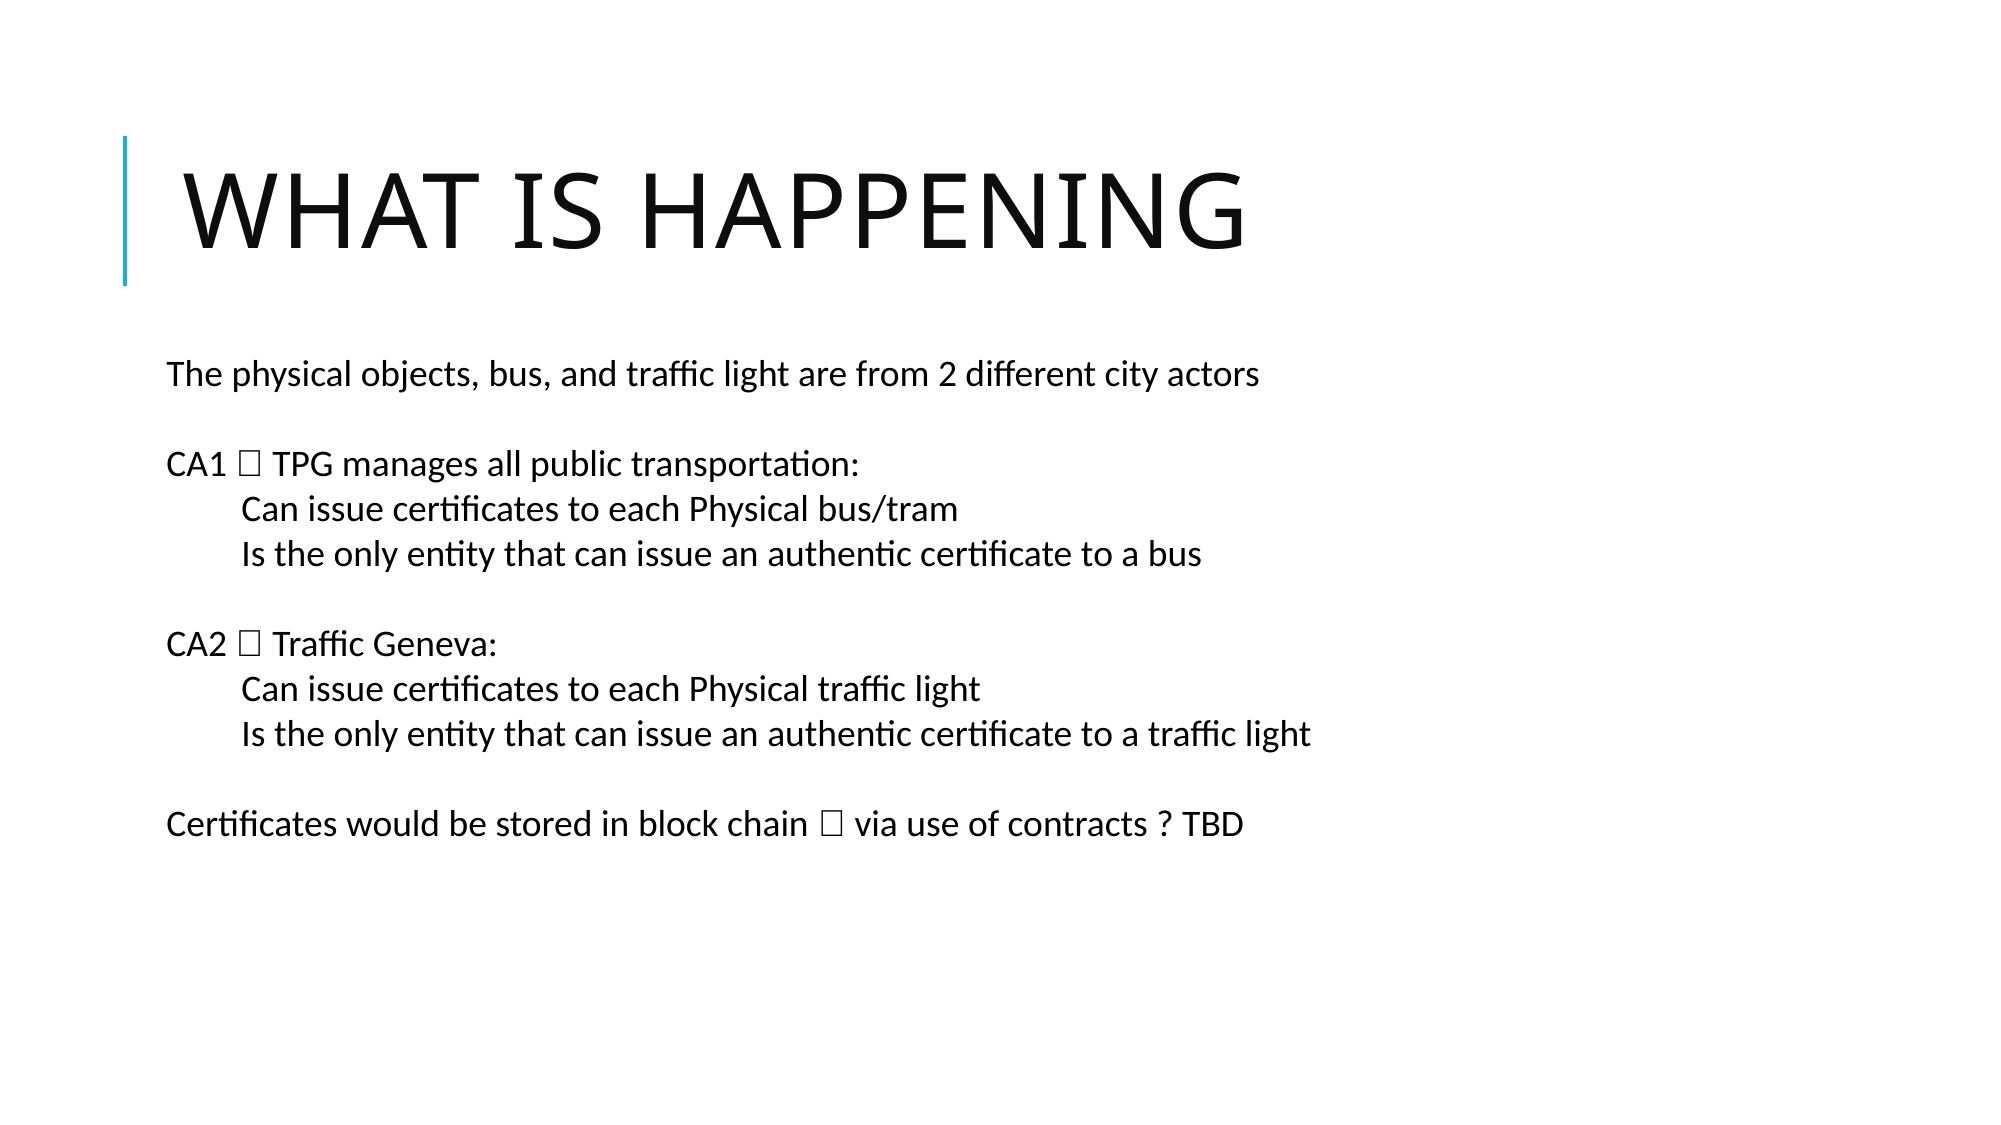

# What is happening
The physical objects, bus, and traffic light are from 2 different city actors
CA1  TPG manages all public transportation:
	Can issue certificates to each Physical bus/tram
	Is the only entity that can issue an authentic certificate to a bus
CA2  Traffic Geneva:
	Can issue certificates to each Physical traffic light
	Is the only entity that can issue an authentic certificate to a traffic light
Certificates would be stored in block chain  via use of contracts ? TBD